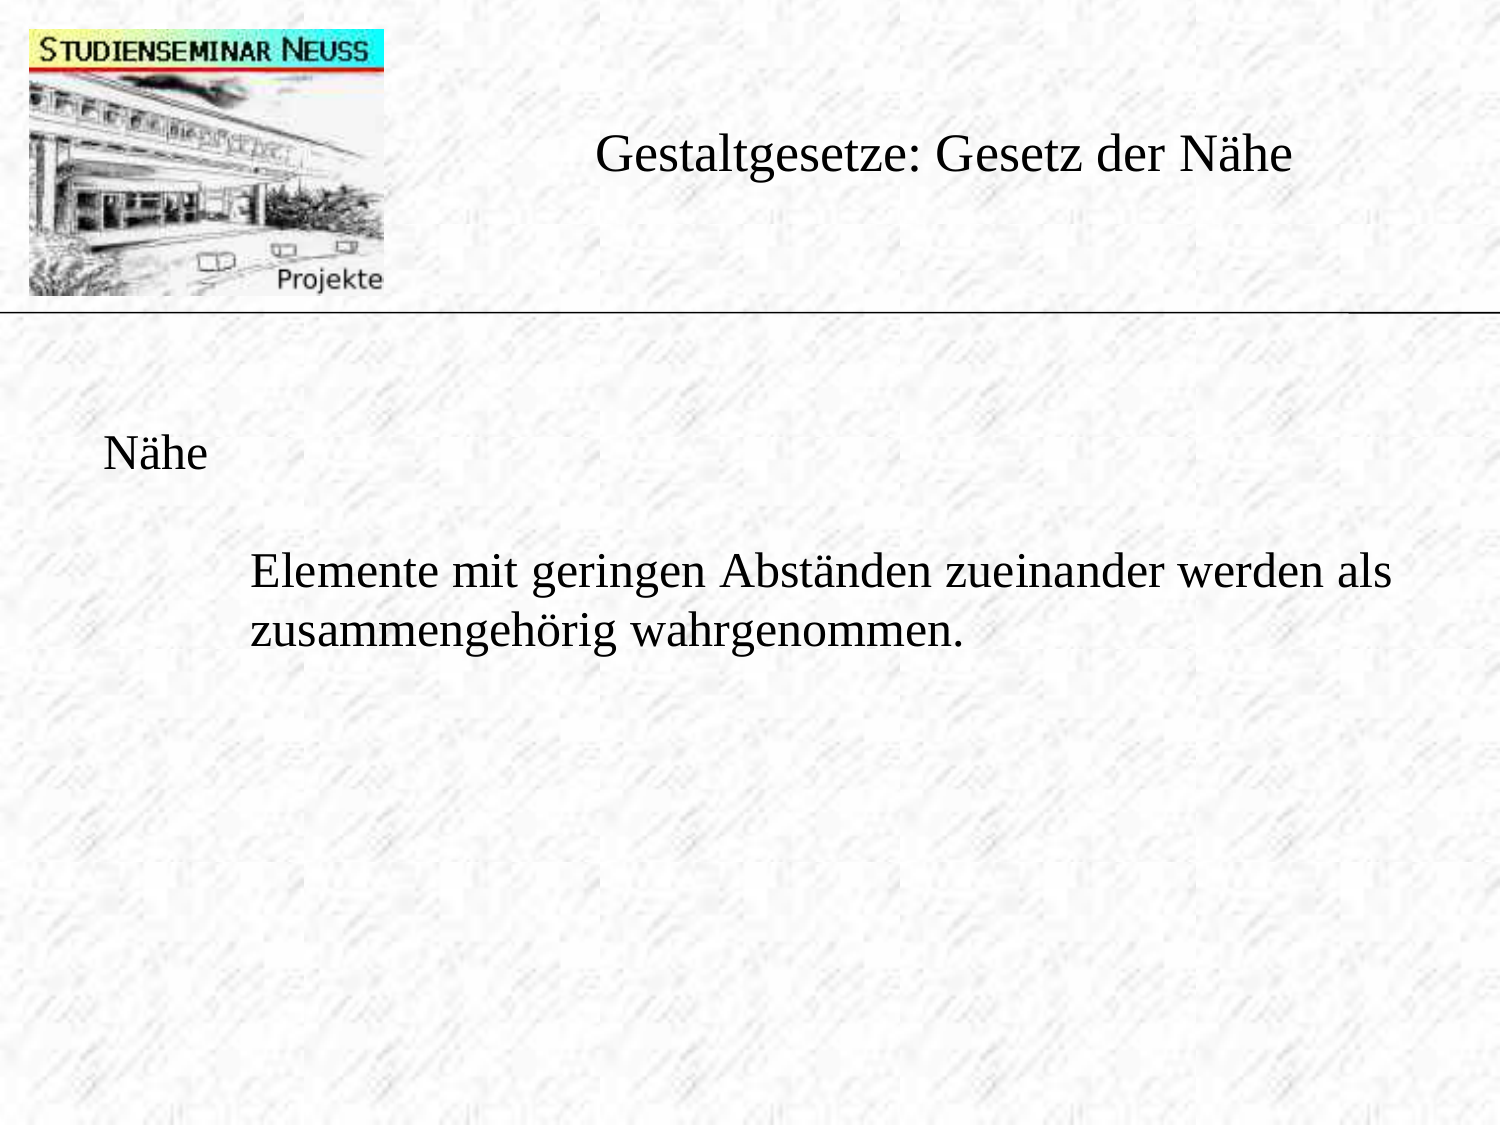

Gestaltgesetze: Gesetz der Nähe
Nähe
		Elemente mit geringen Abständen zueinander werden als 			zusammengehörig wahrgenommen.